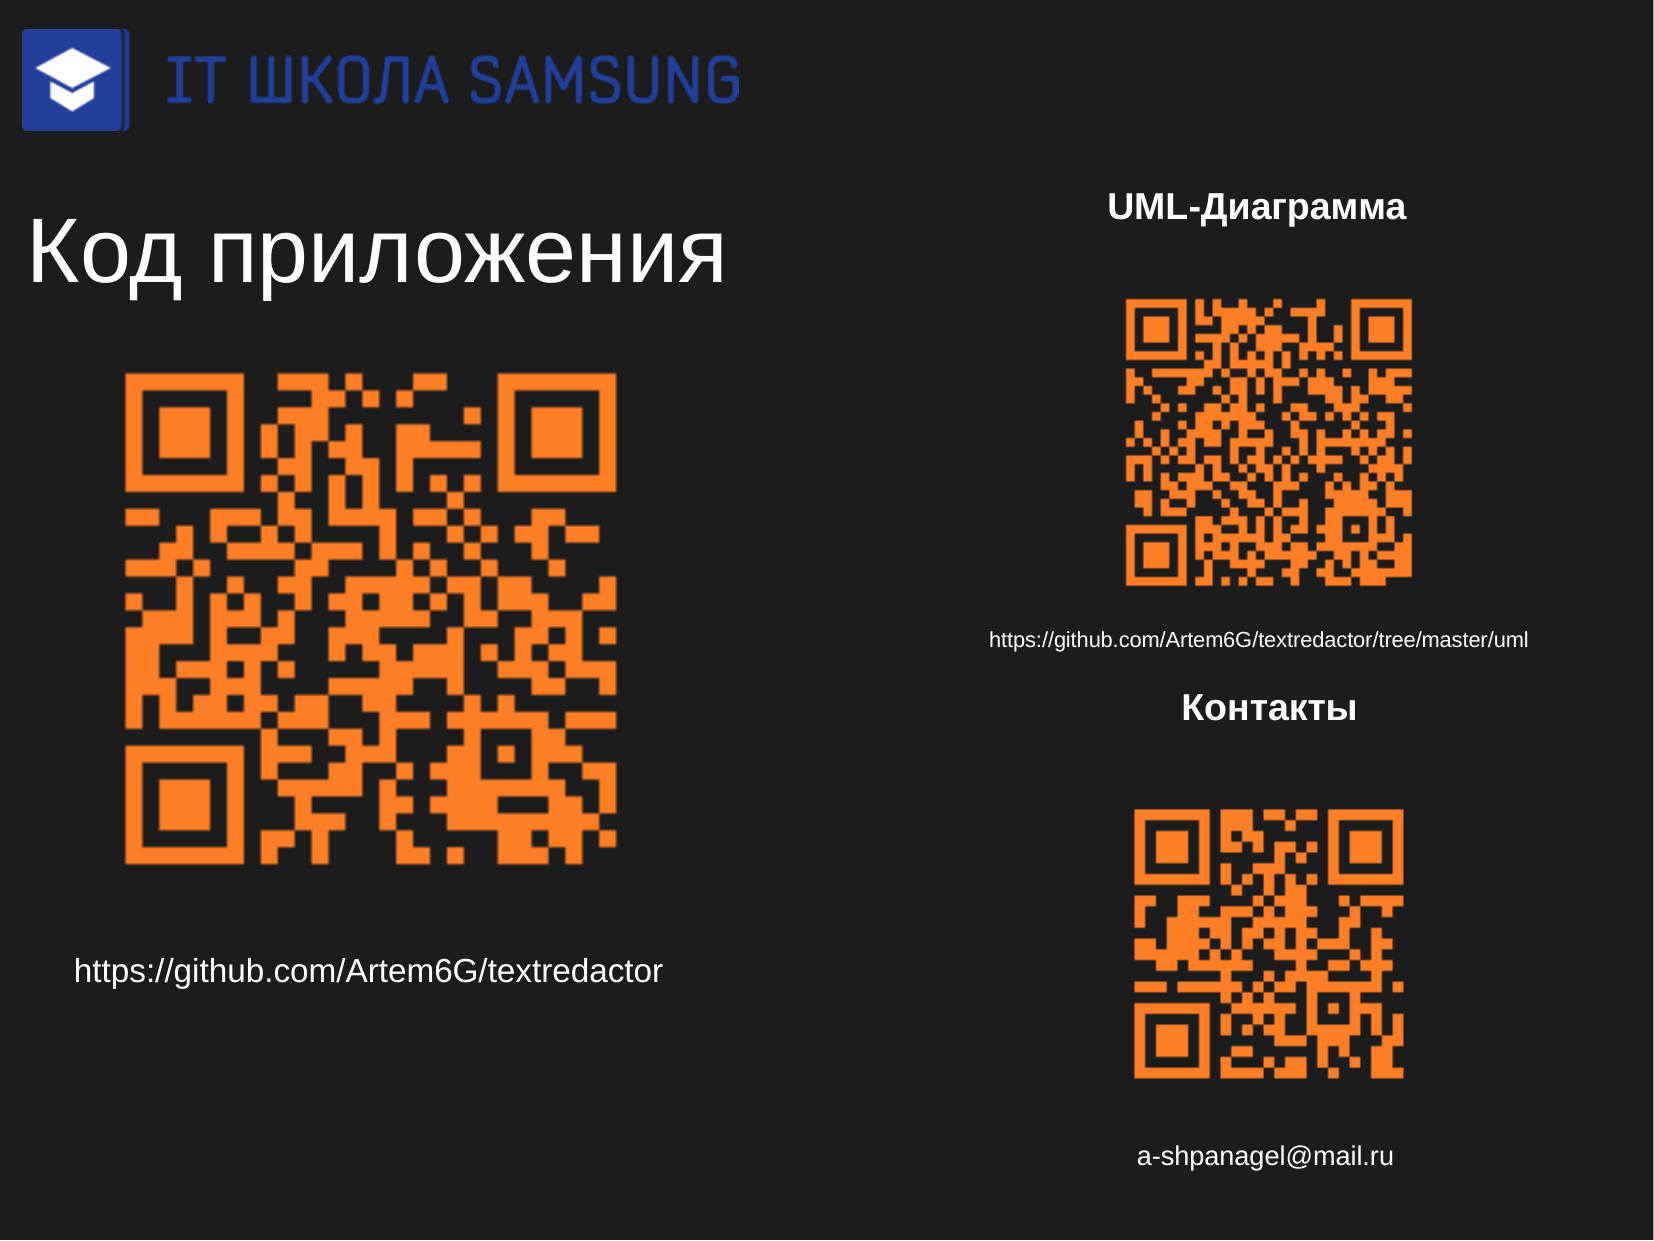

# Код приложения
UML-Диаграмма
https://github.com/Artem6G/textredactor/tree/master/uml
Контакты
https://github.com/Artem6G/textredactor
a-shpanagel@mail.ru